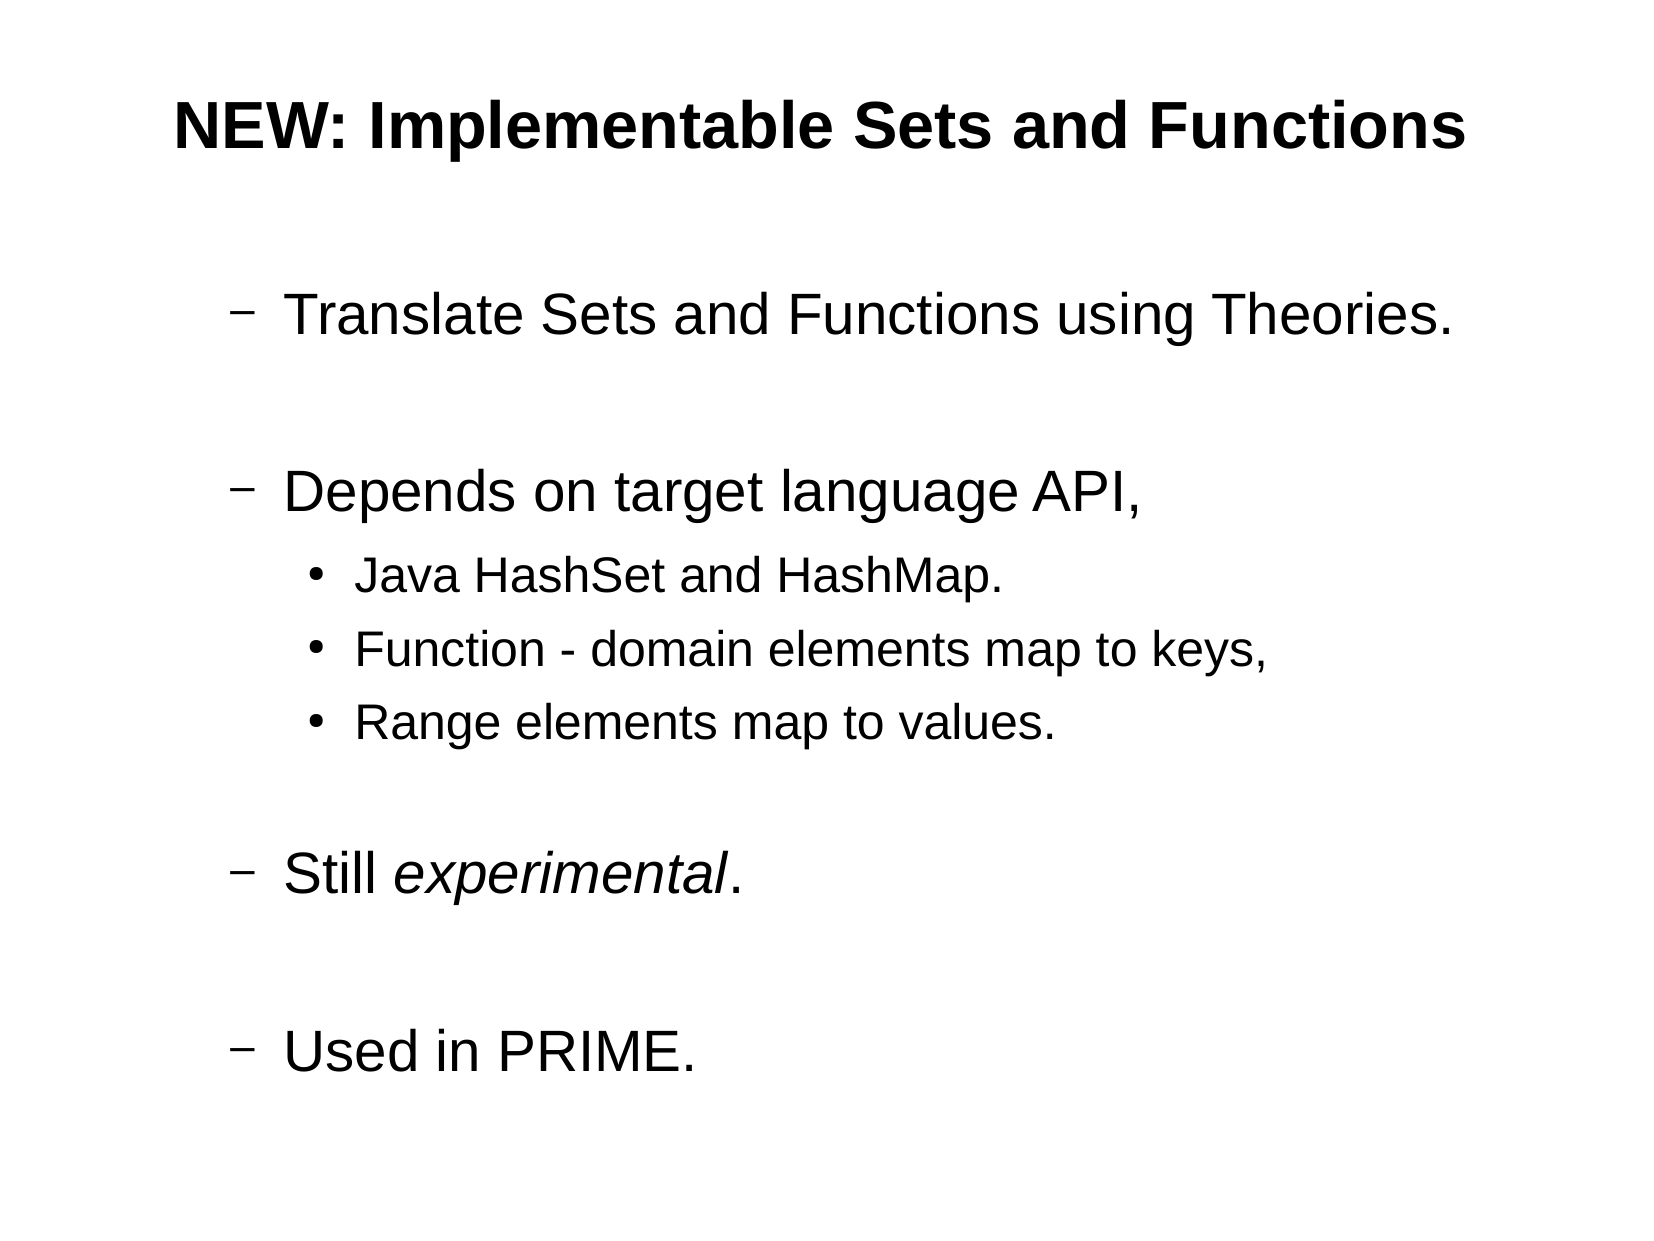

# NEW: Implementable Sets and Functions
Translate Sets and Functions using Theories.
Depends on target language API,
Java HashSet and HashMap.
Function - domain elements map to keys,
Range elements map to values.
Still experimental.
Used in PRIME.